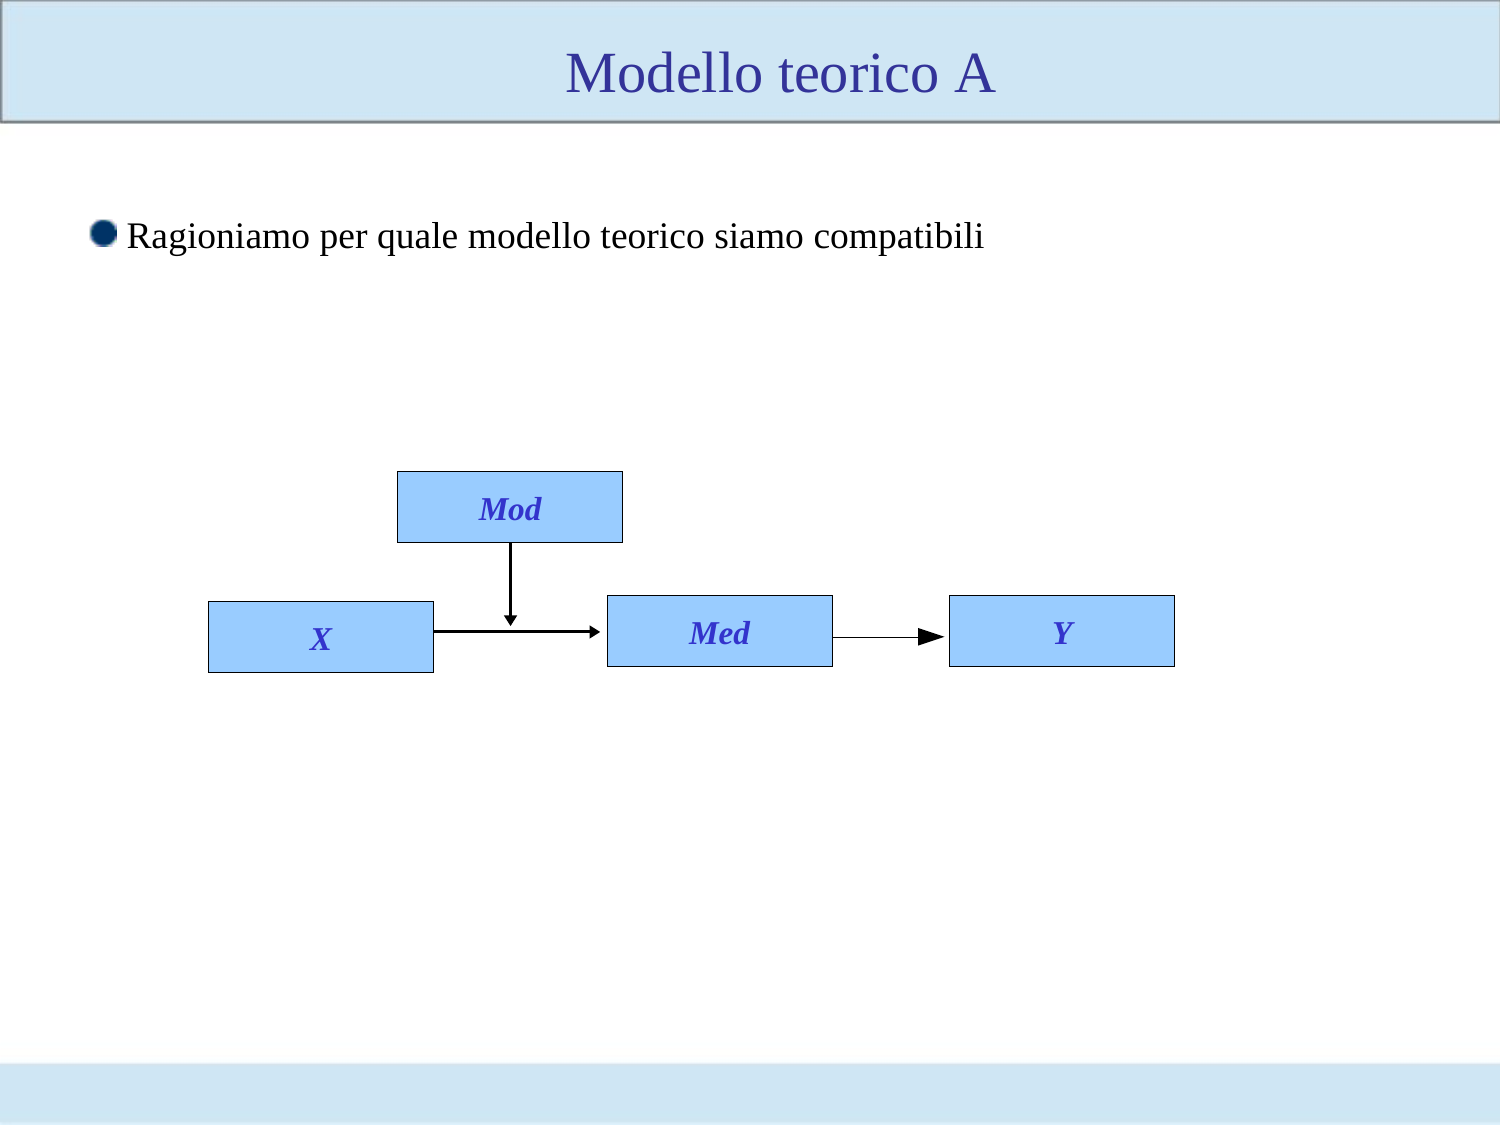

# Modello teorico A
 Ragioniamo per quale modello teorico siamo compatibili
Mod
Med
Y
X